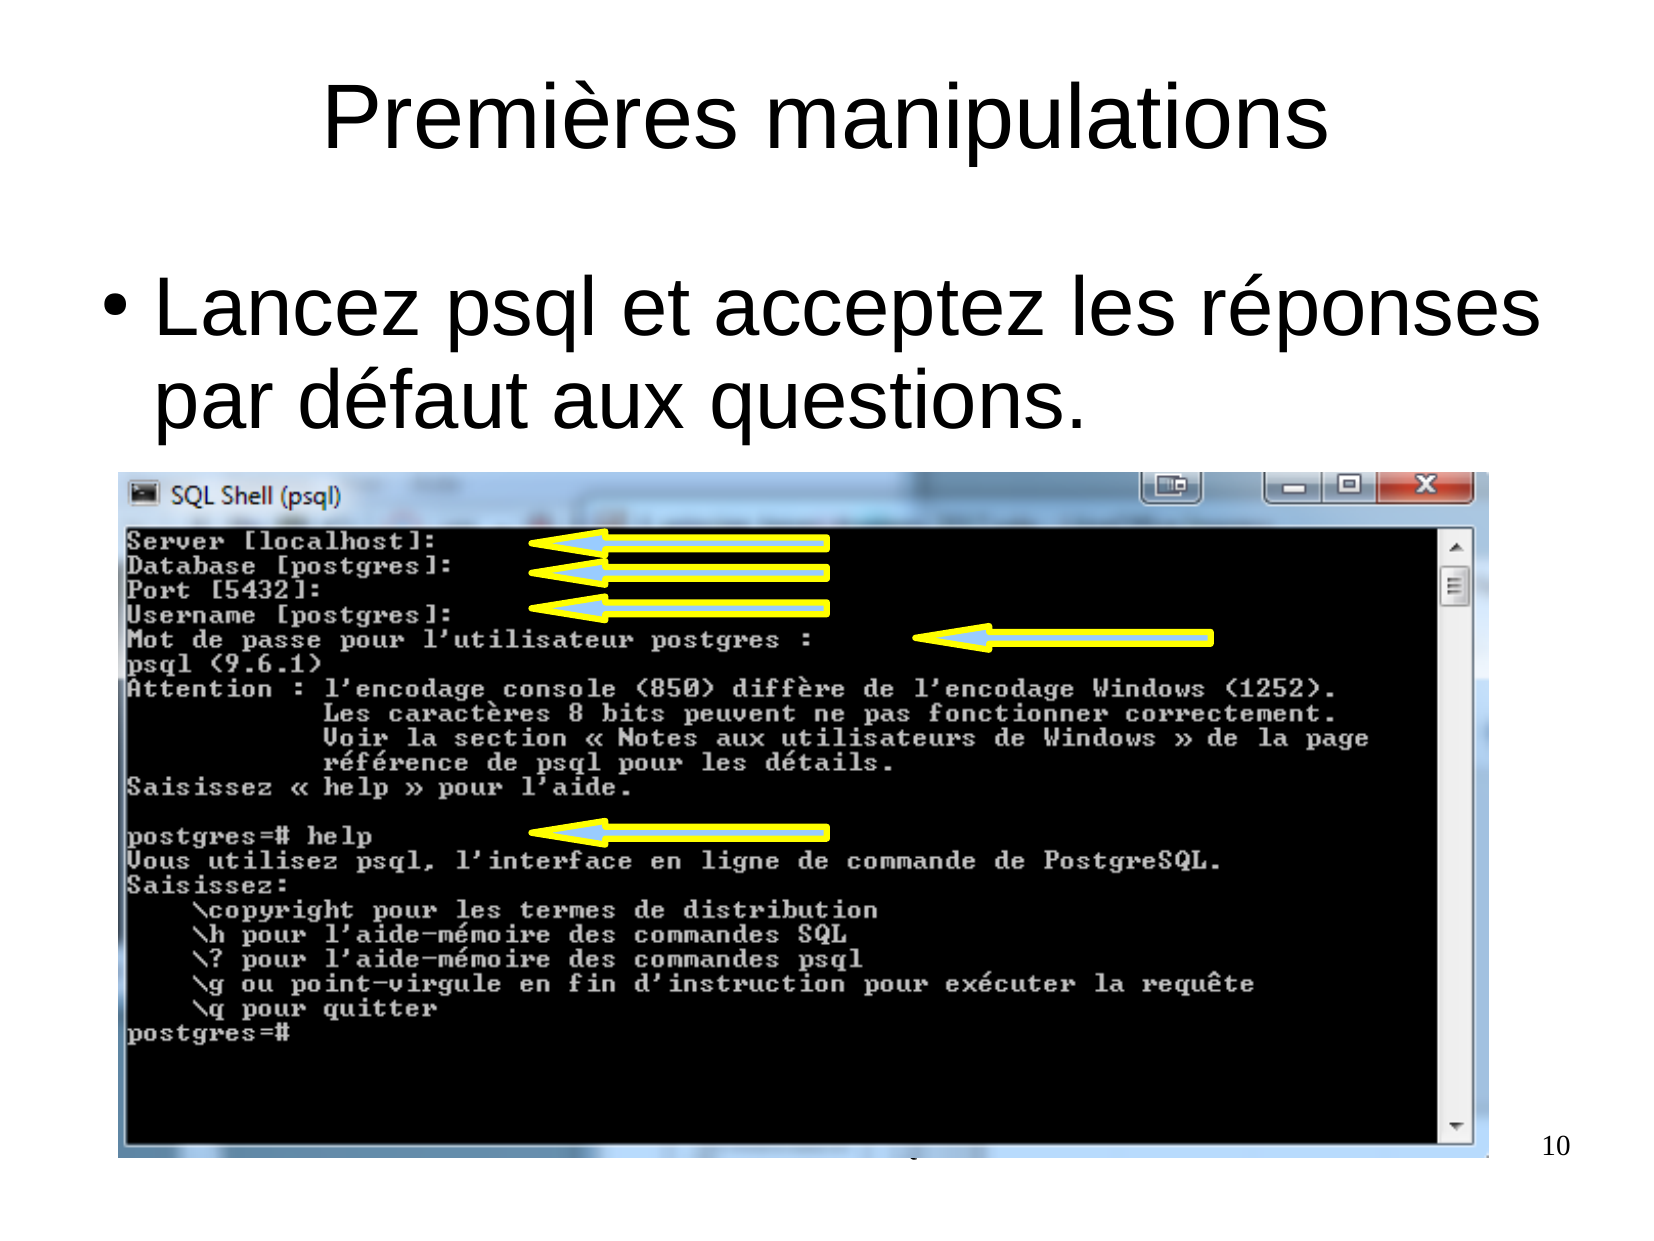

# Premières manipulations
Lancez psql et acceptez les réponses par défaut aux questions.
Bases de données et SQL - 2017
10